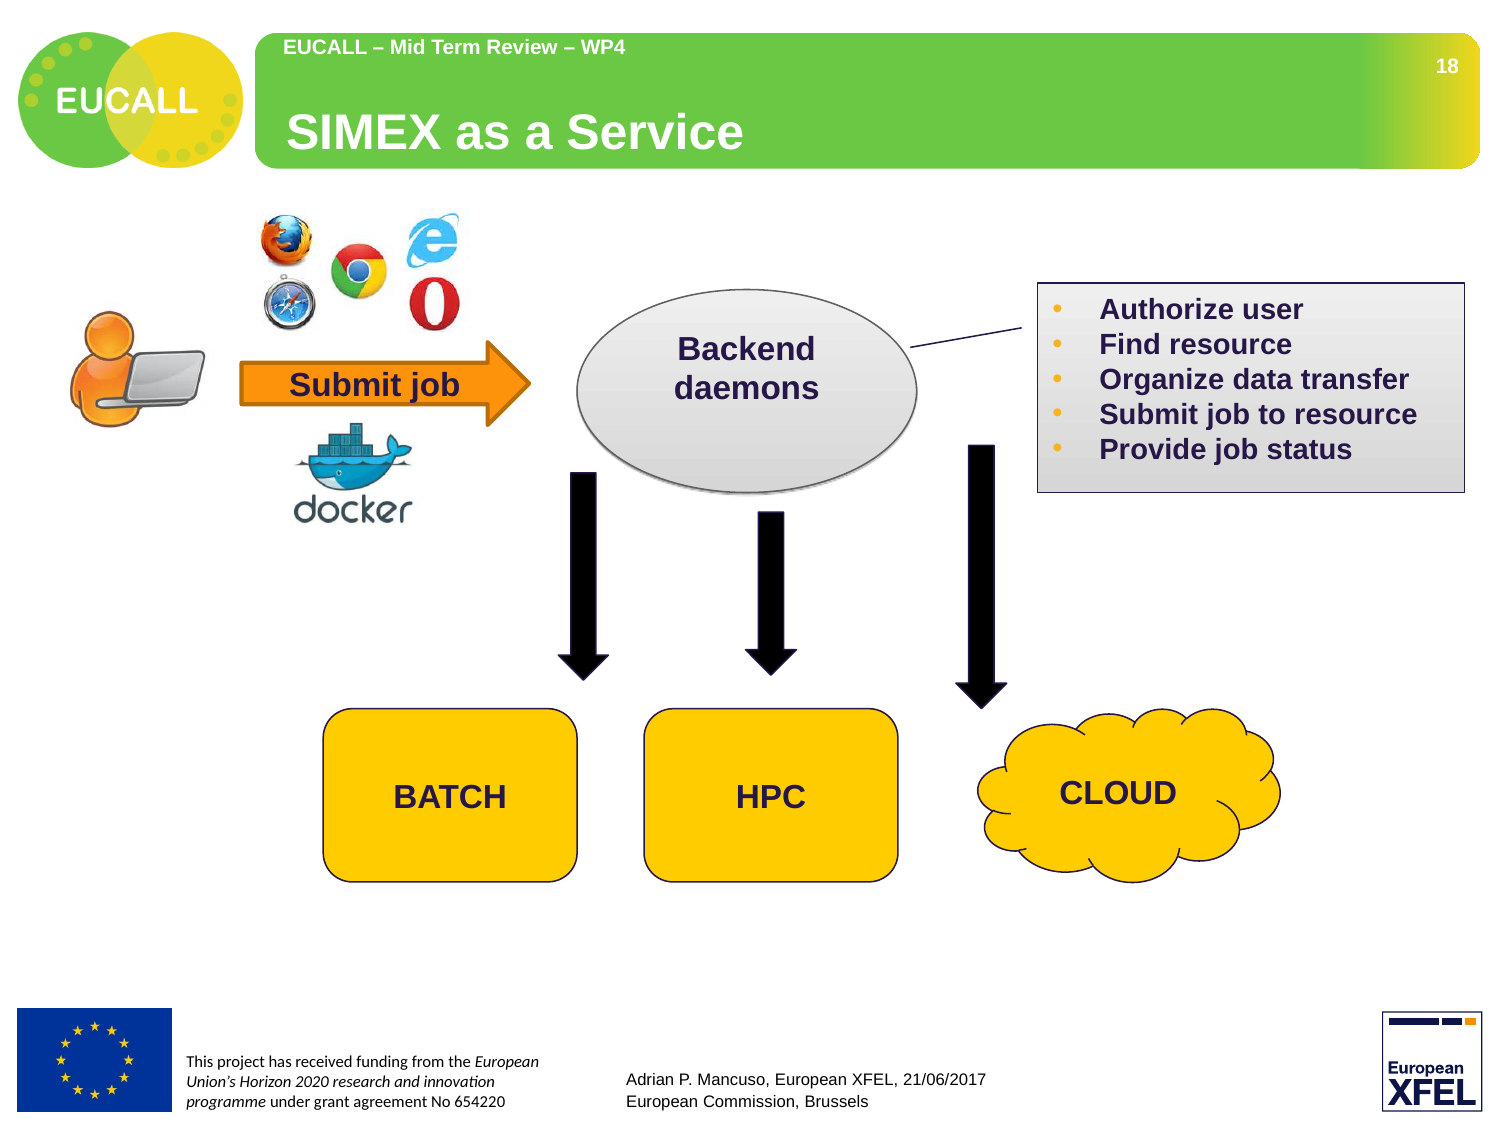

# SIMEX as a Service
Authorize user
Find resource
Organize data transfer
Submit job to resource
Provide job status
Backend daemons
Submit job
BATCH
HPC
CLOUD